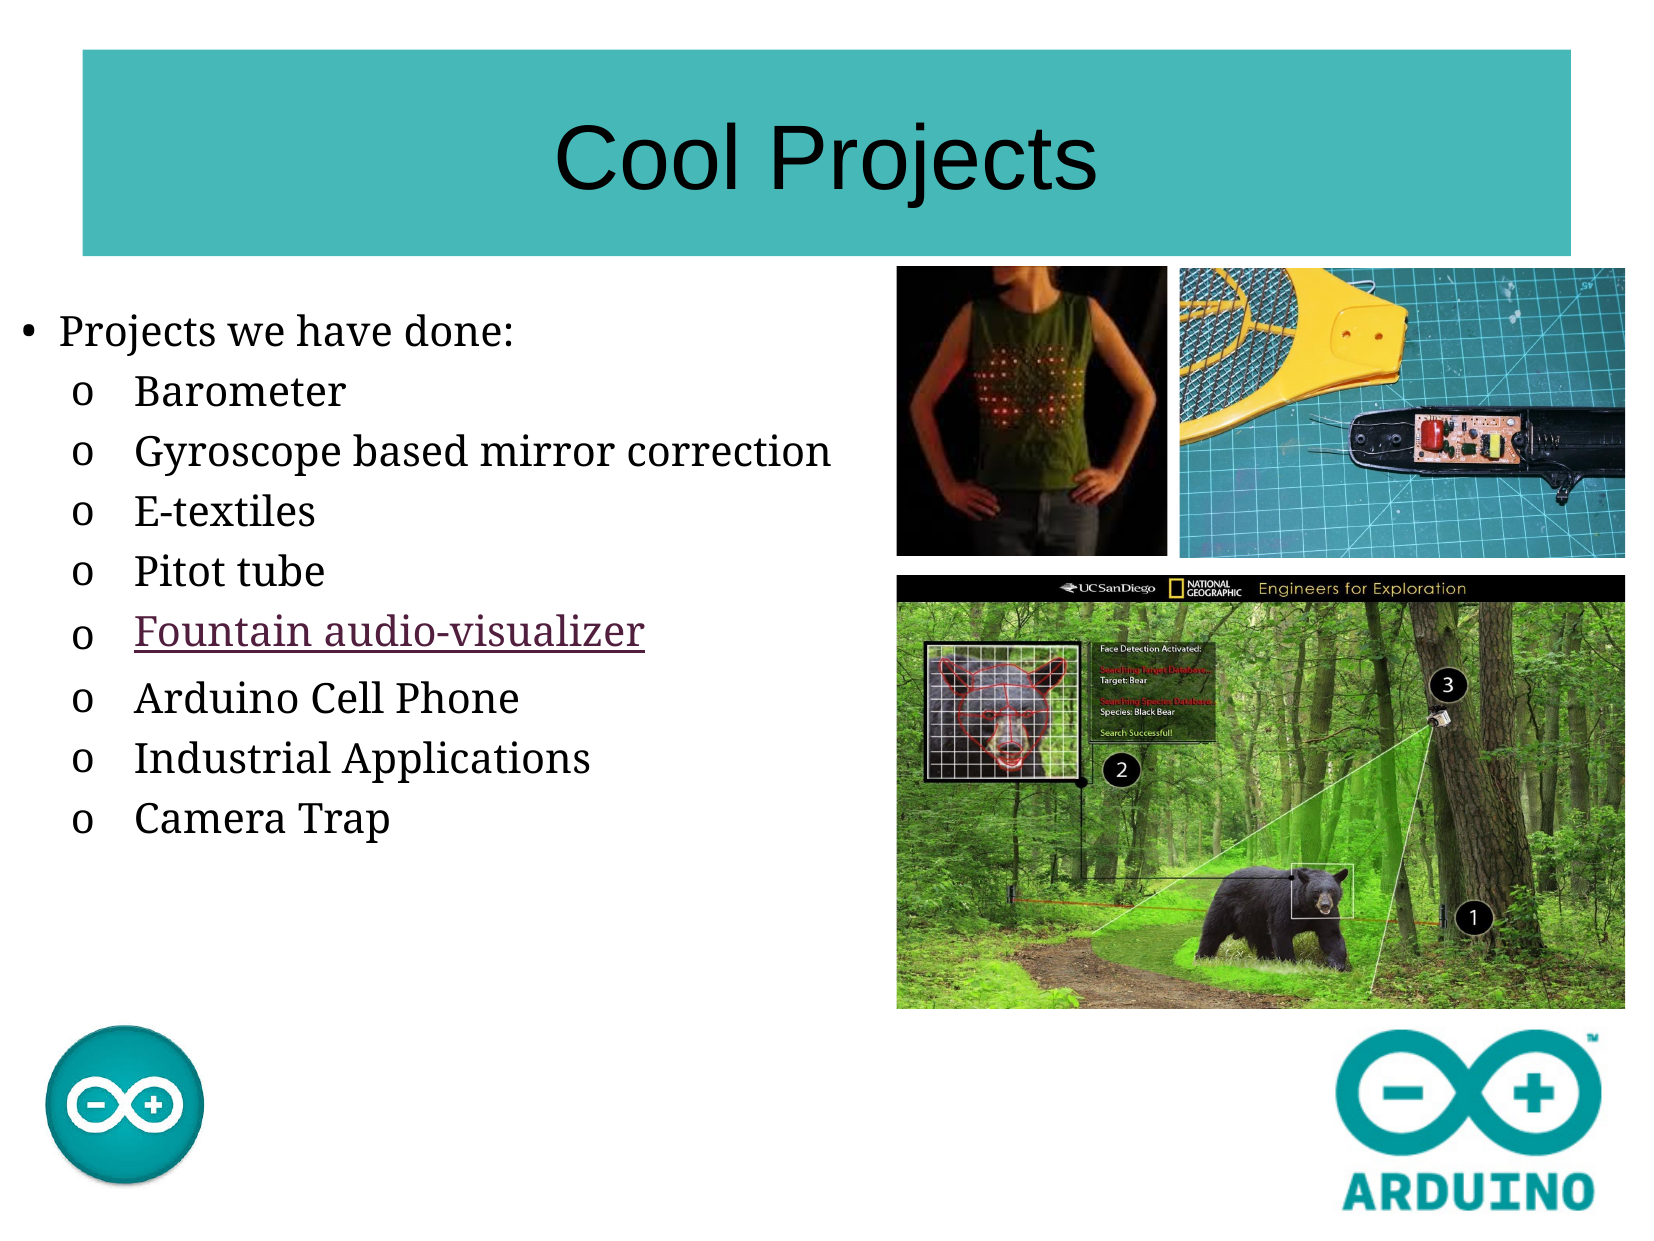

# Cool Projects
Projects we have done:
Barometer
Gyroscope based mirror correction
E-textiles
Pitot tube
Fountain audio-visualizer
Arduino Cell Phone
Industrial Applications
Camera Trap